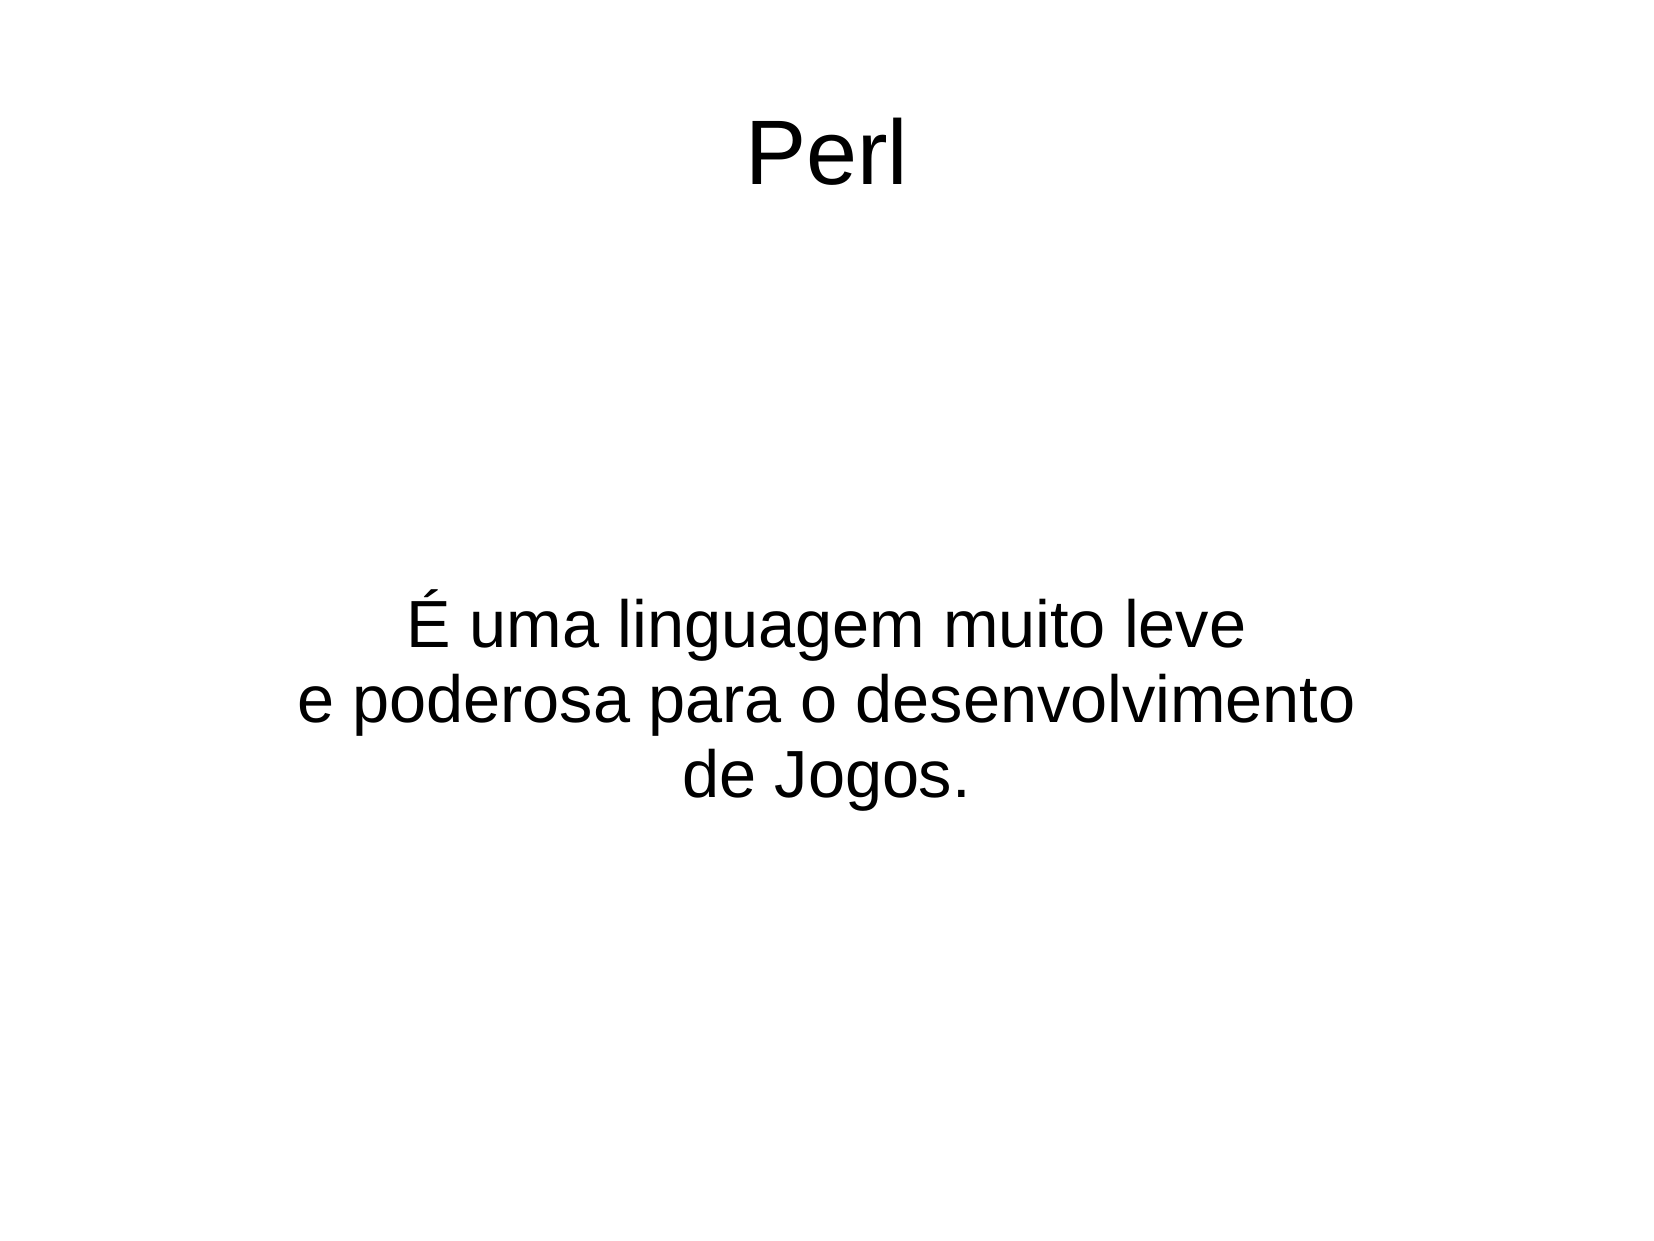

# Perl
É uma linguagem muito leve
e poderosa para o desenvolvimento
de Jogos.